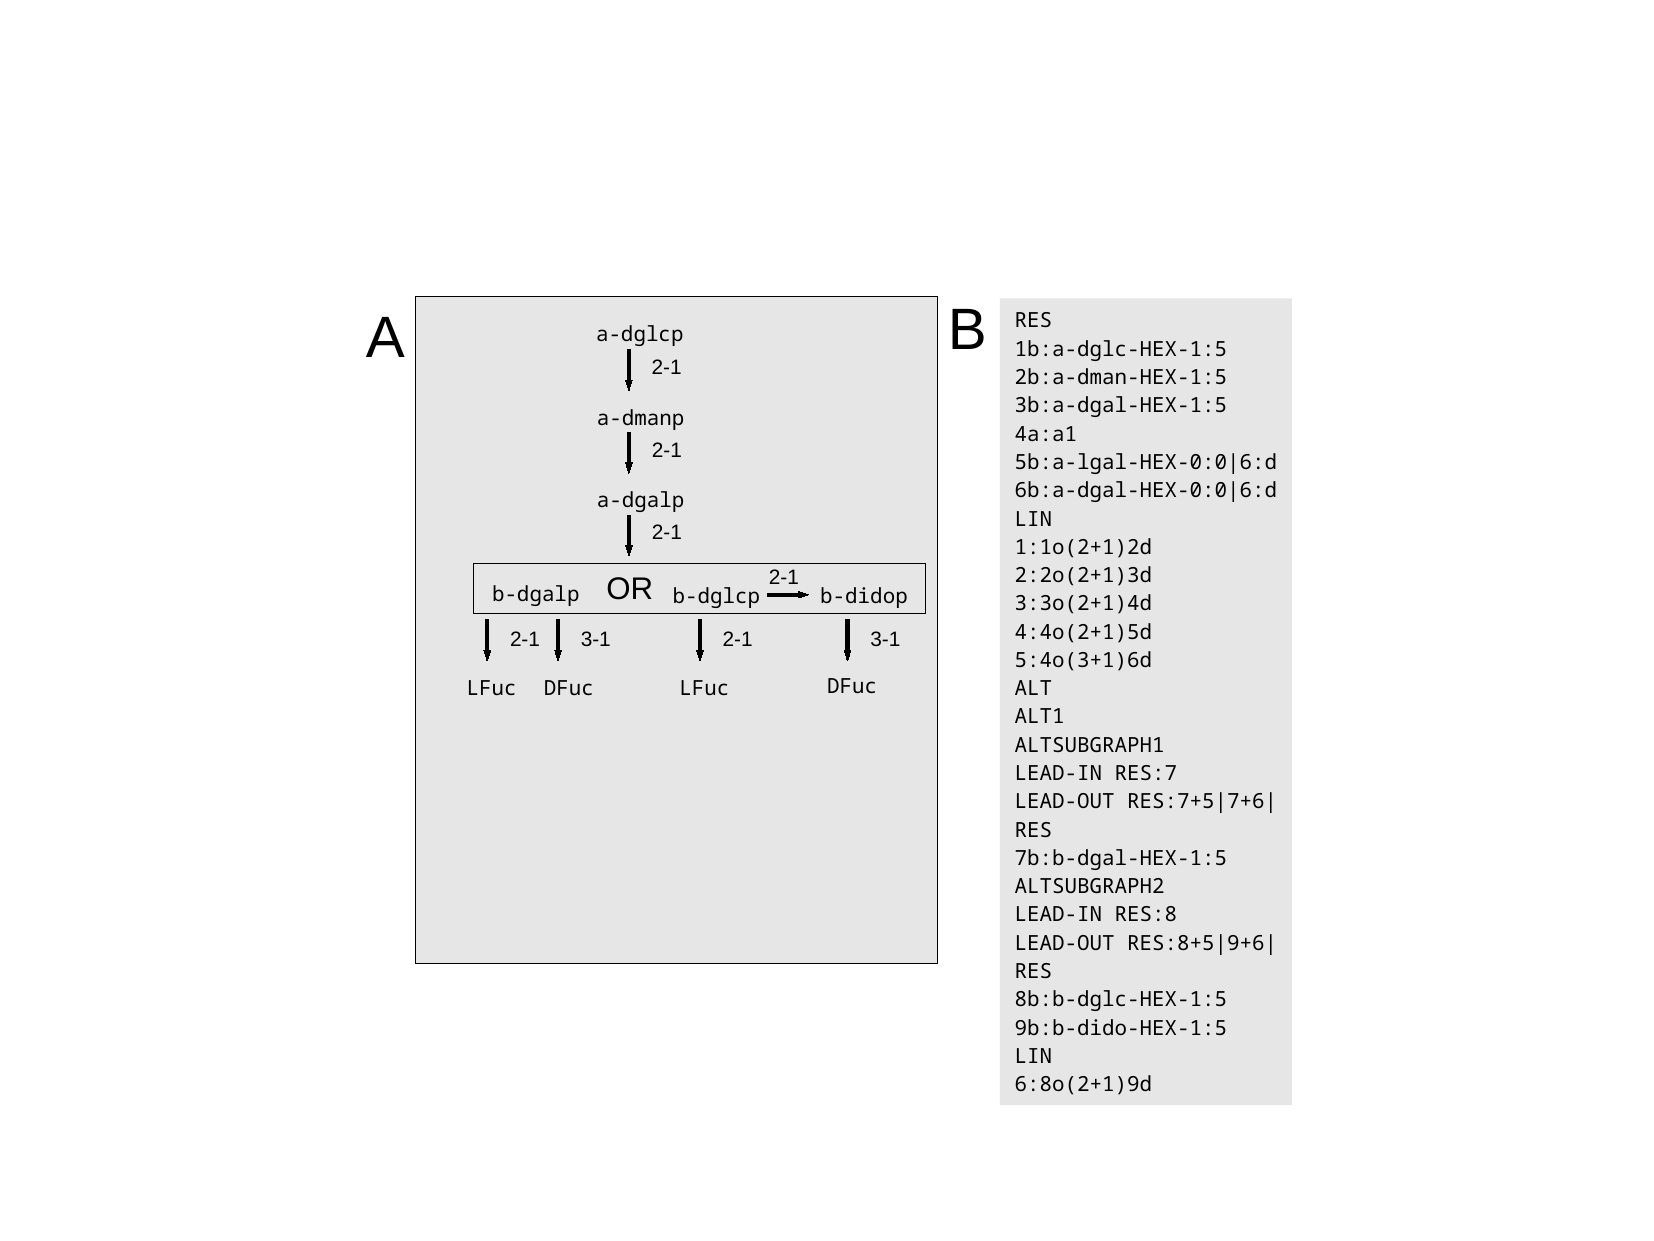

B
A
RES
1b:a-dglc-HEX-1:5
2b:a-dman-HEX-1:5
3b:a-dgal-HEX-1:5
4a:a1
5b:a-lgal-HEX-0:0|6:d
6b:a-dgal-HEX-0:0|6:d
LIN
1:1o(2+1)2d
2:2o(2+1)3d
3:3o(2+1)4d
4:4o(2+1)5d
5:4o(3+1)6d
ALT
ALT1
ALTSUBGRAPH1
LEAD-IN RES:7
LEAD-OUT RES:7+5|7+6|
RES
7b:b-dgal-HEX-1:5
ALTSUBGRAPH2
LEAD-IN RES:8
LEAD-OUT RES:8+5|9+6|
RES
8b:b-dglc-HEX-1:5
9b:b-dido-HEX-1:5
LIN
6:8o(2+1)9d
a-dglcp
2-1
a-dmanp
2-1
a-dgalp
2-1
2-1
OR
b-dgalp
b-dglcp
b-didop
2-1
3-1
2-1
3-1
DFuc
LFuc
DFuc
LFuc